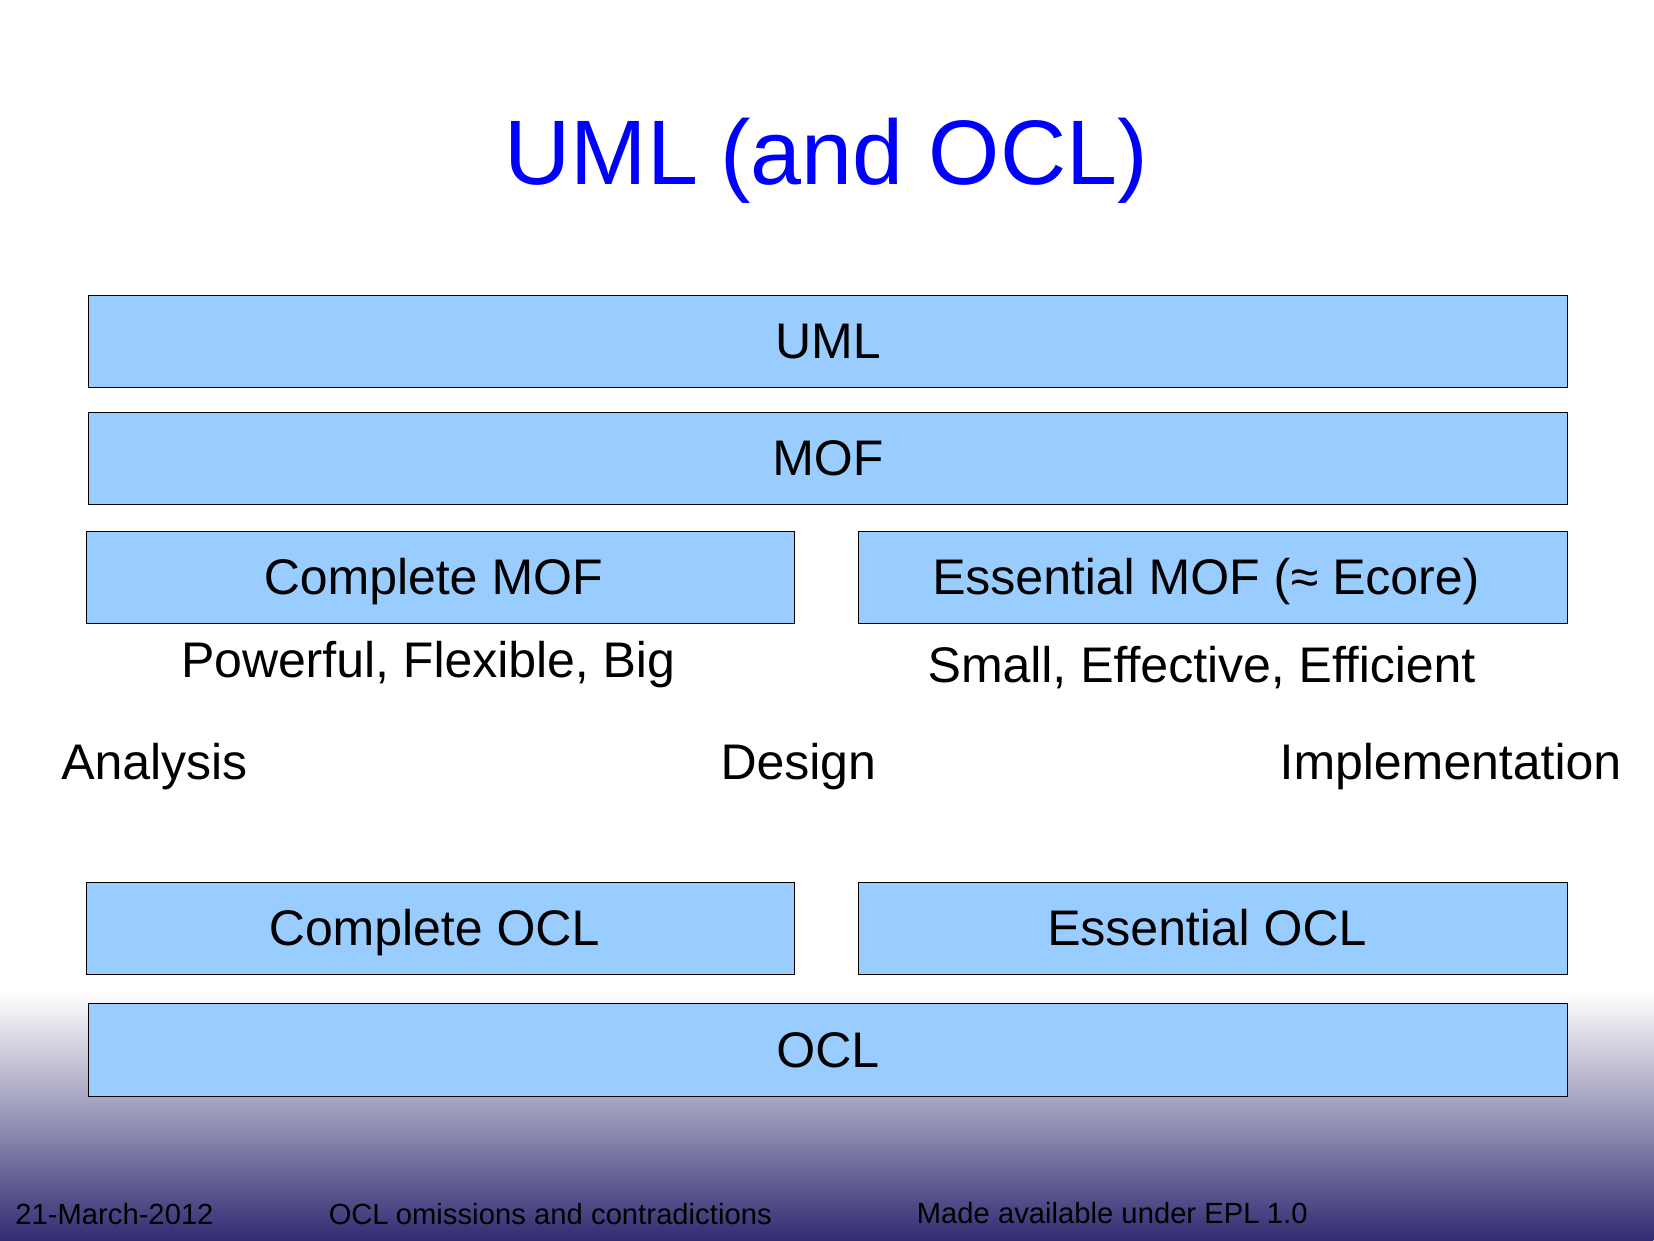

# UML (and OCL)
UML
MOF
Complete MOF
Complete MOF
Essential MOF (≈ Ecore)
Powerful, Flexible, Big
Small, Effective, Efficient
Analysis
Design
Implementation
Complete OCL
Essential OCL
OCL
21-March-2012
OCL omissions and contradictions